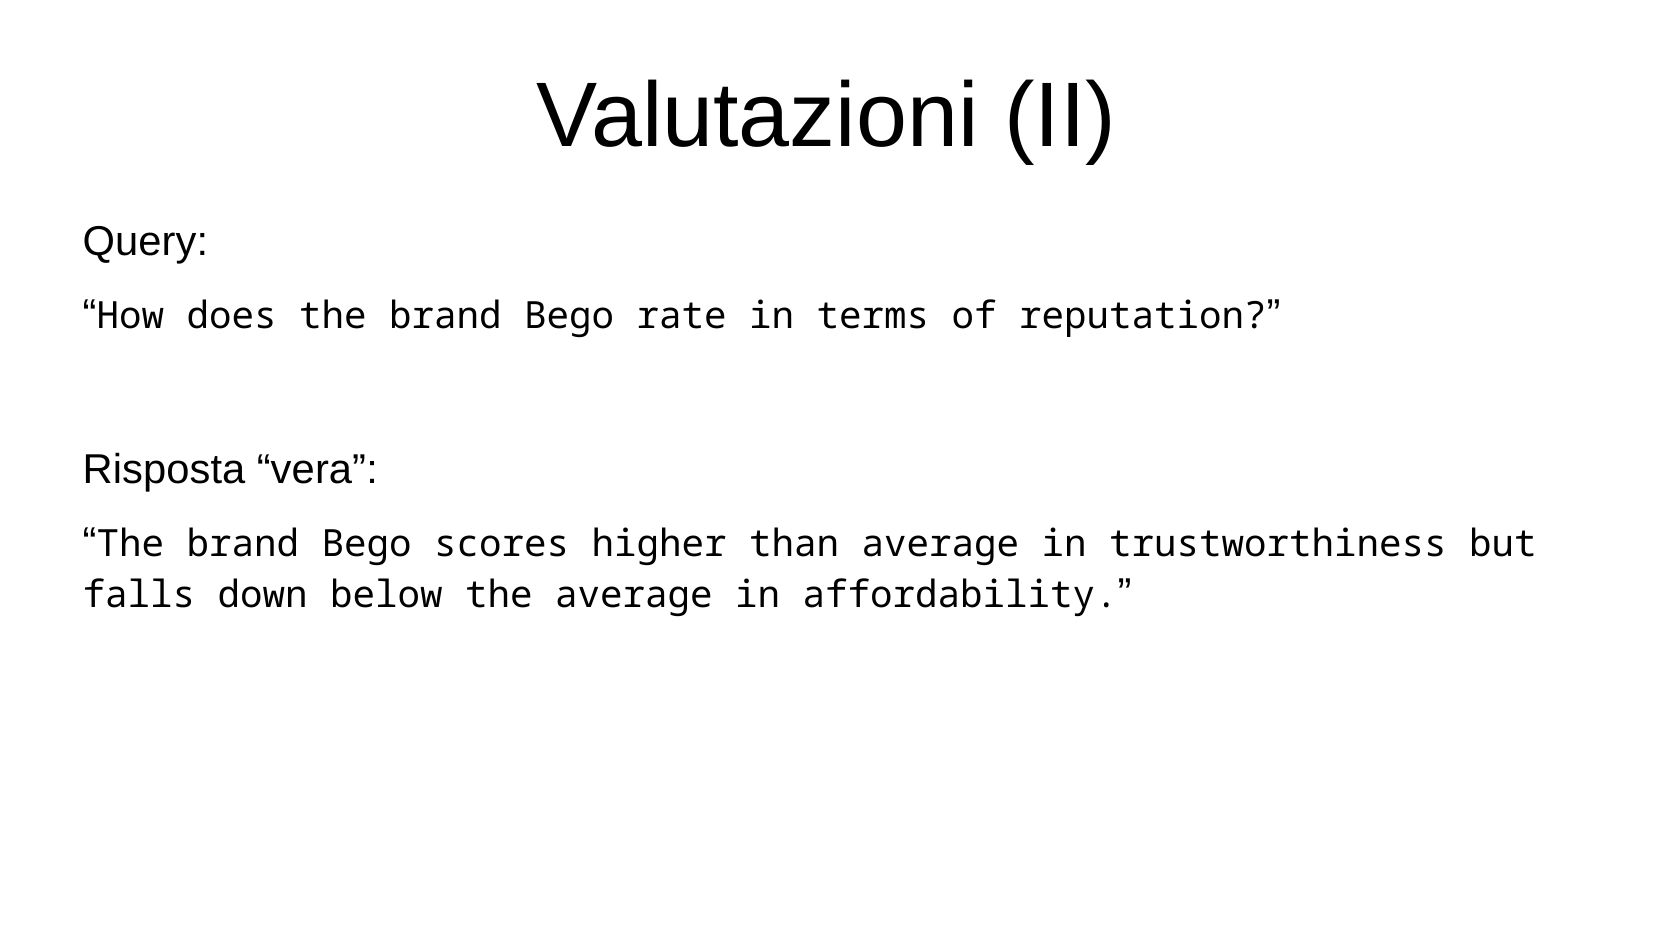

# Valutazioni (II)
Query:
“How does the brand Bego rate in terms of reputation?”
Risposta “vera”:
“The brand Bego scores higher than average in trustworthiness but falls down below the average in affordability.”